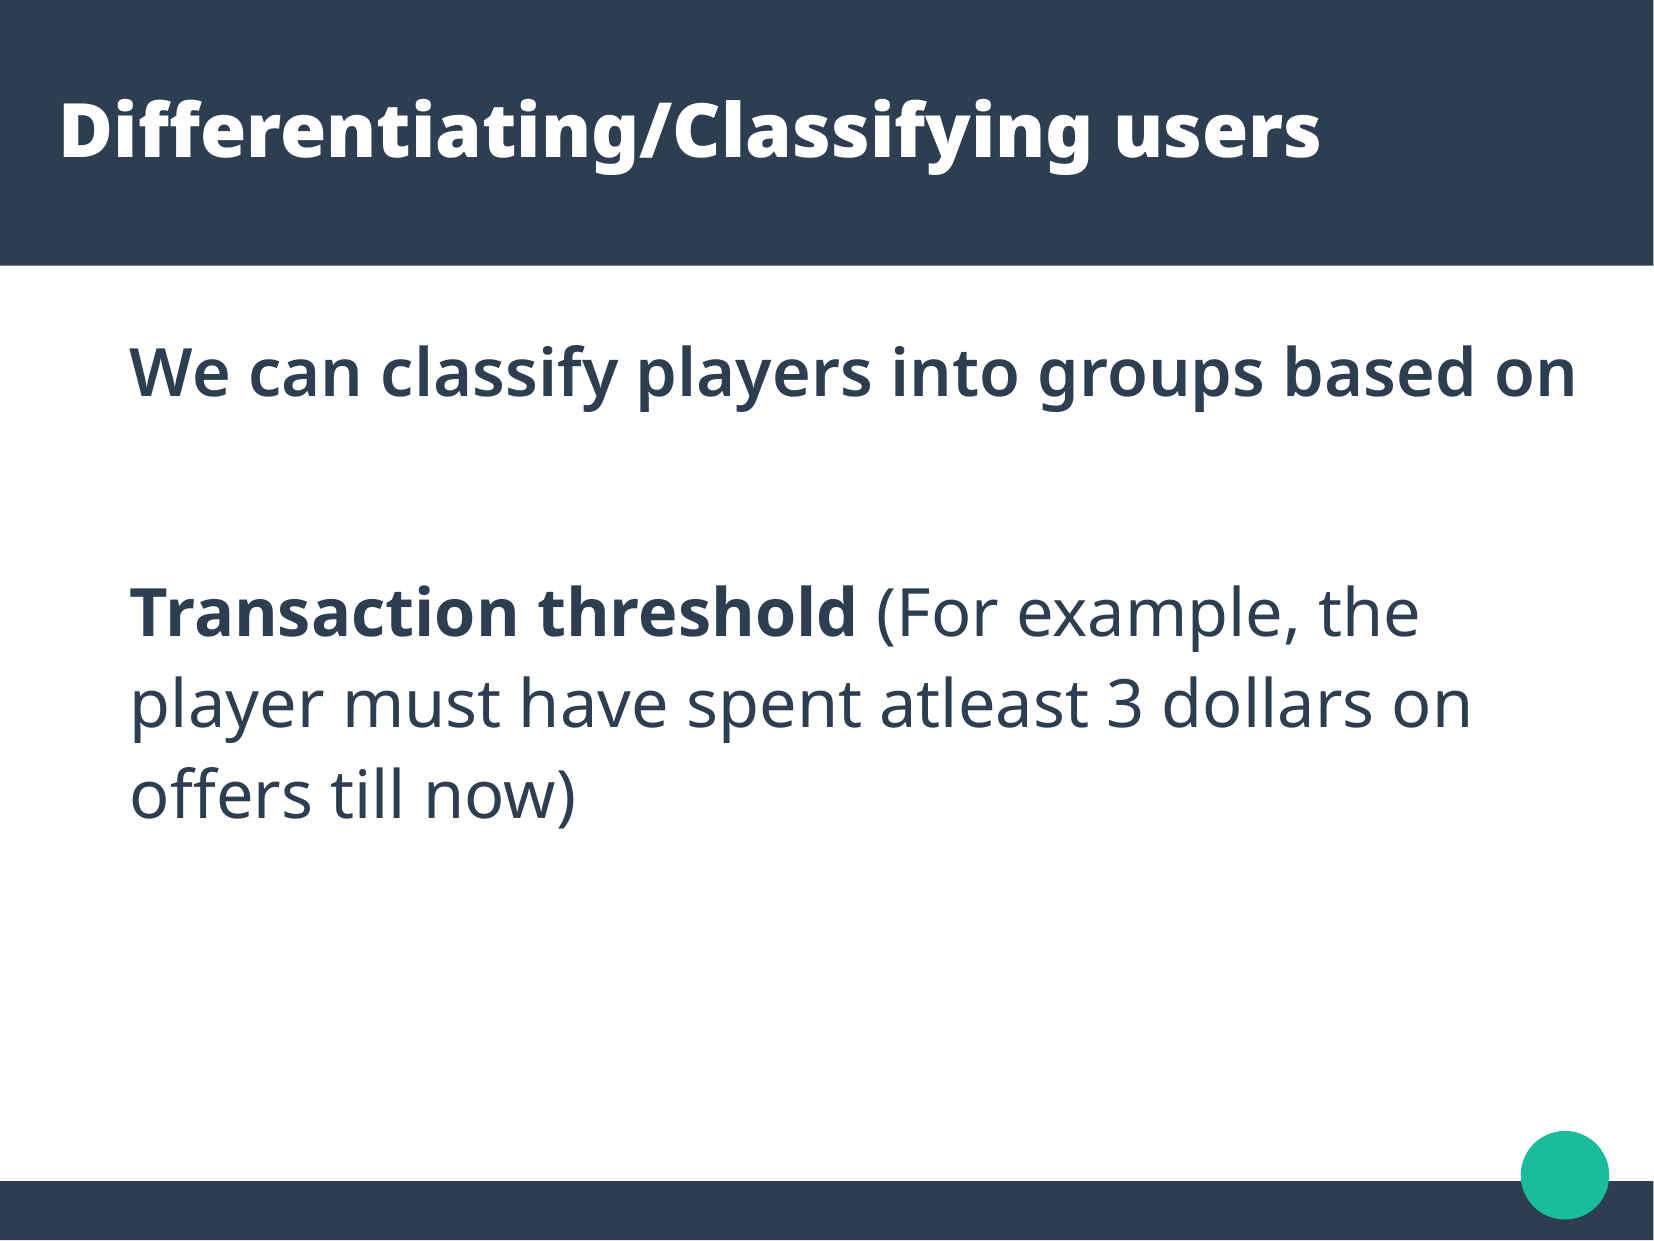

# Differentiating/Classifying users
We can classify players into groups based on
Transaction threshold (For example, the player must have spent atleast 3 dollars on offers till now)